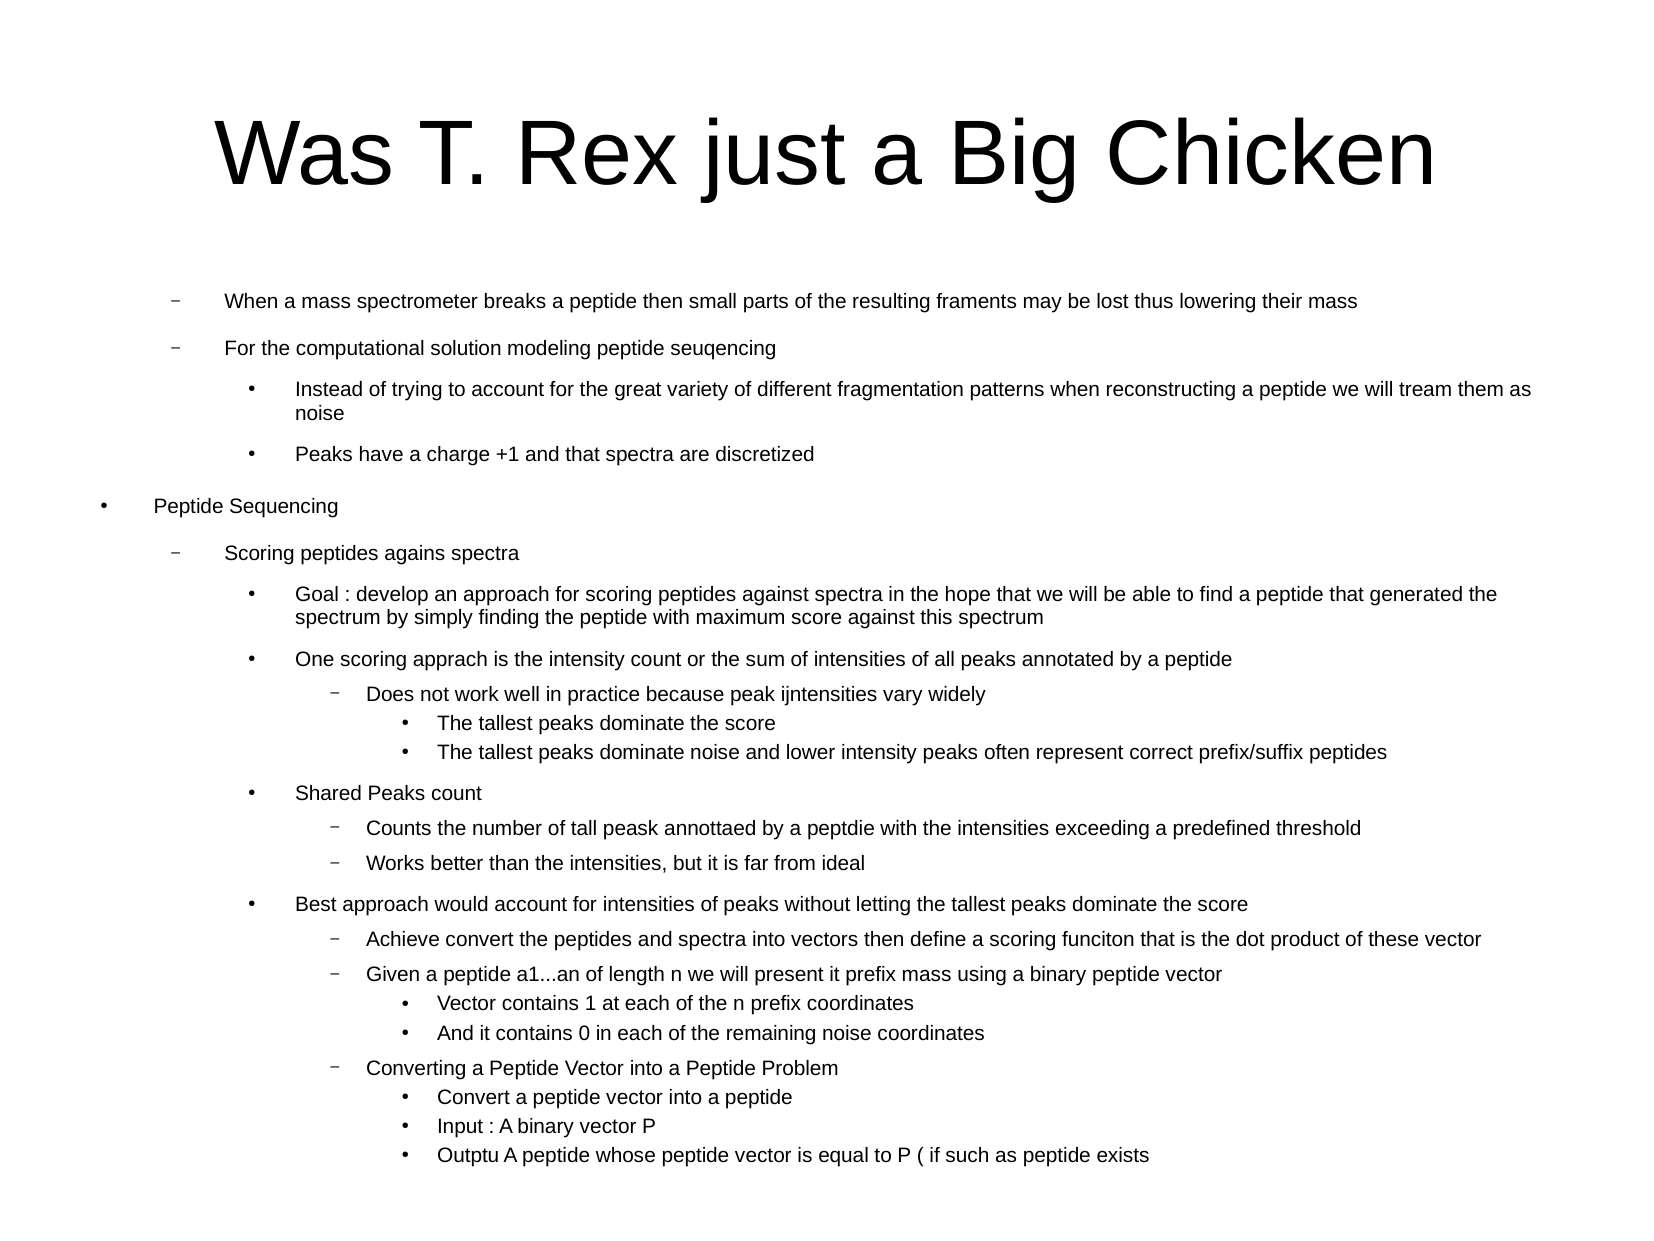

# Was T. Rex just a Big Chicken
When a mass spectrometer breaks a peptide then small parts of the resulting framents may be lost thus lowering their mass
For the computational solution modeling peptide seuqencing
Instead of trying to account for the great variety of different fragmentation patterns when reconstructing a peptide we will tream them as noise
Peaks have a charge +1 and that spectra are discretized
Peptide Sequencing
Scoring peptides agains spectra
Goal : develop an approach for scoring peptides against spectra in the hope that we will be able to find a peptide that generated the spectrum by simply finding the peptide with maximum score against this spectrum
One scoring apprach is the intensity count or the sum of intensities of all peaks annotated by a peptide
Does not work well in practice because peak ijntensities vary widely
The tallest peaks dominate the score
The tallest peaks dominate noise and lower intensity peaks often represent correct prefix/suffix peptides
Shared Peaks count
Counts the number of tall peask annottaed by a peptdie with the intensities exceeding a predefined threshold
Works better than the intensities, but it is far from ideal
Best approach would account for intensities of peaks without letting the tallest peaks dominate the score
Achieve convert the peptides and spectra into vectors then define a scoring funciton that is the dot product of these vector
Given a peptide a1...an of length n we will present it prefix mass using a binary peptide vector
Vector contains 1 at each of the n prefix coordinates
And it contains 0 in each of the remaining noise coordinates
Converting a Peptide Vector into a Peptide Problem
Convert a peptide vector into a peptide
Input : A binary vector P
Outptu A peptide whose peptide vector is equal to P ( if such as peptide exists